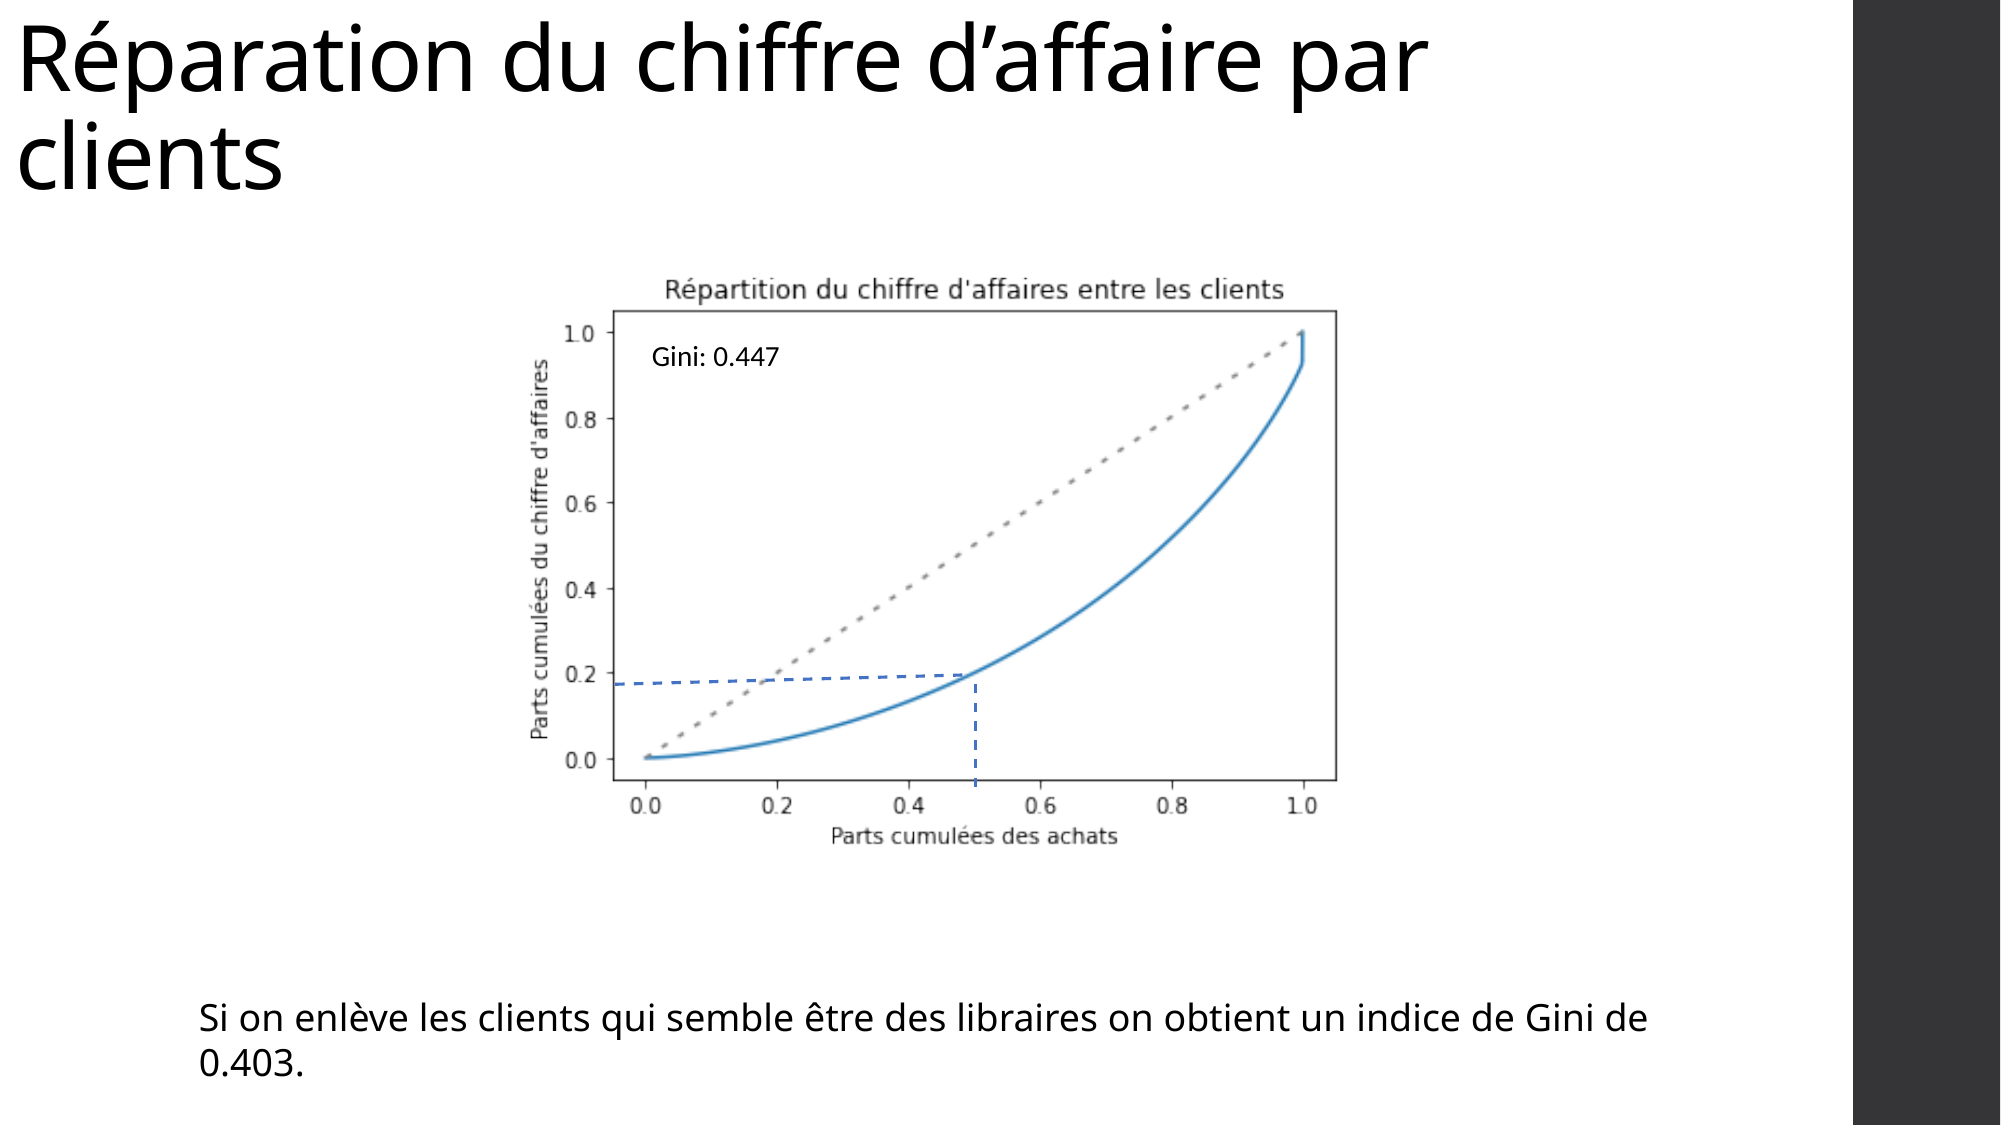

# Réparation du chiffre d’affaire par clients
Gini: 0.447
Si on enlève les clients qui semble être des libraires on obtient un indice de Gini de 0.403.